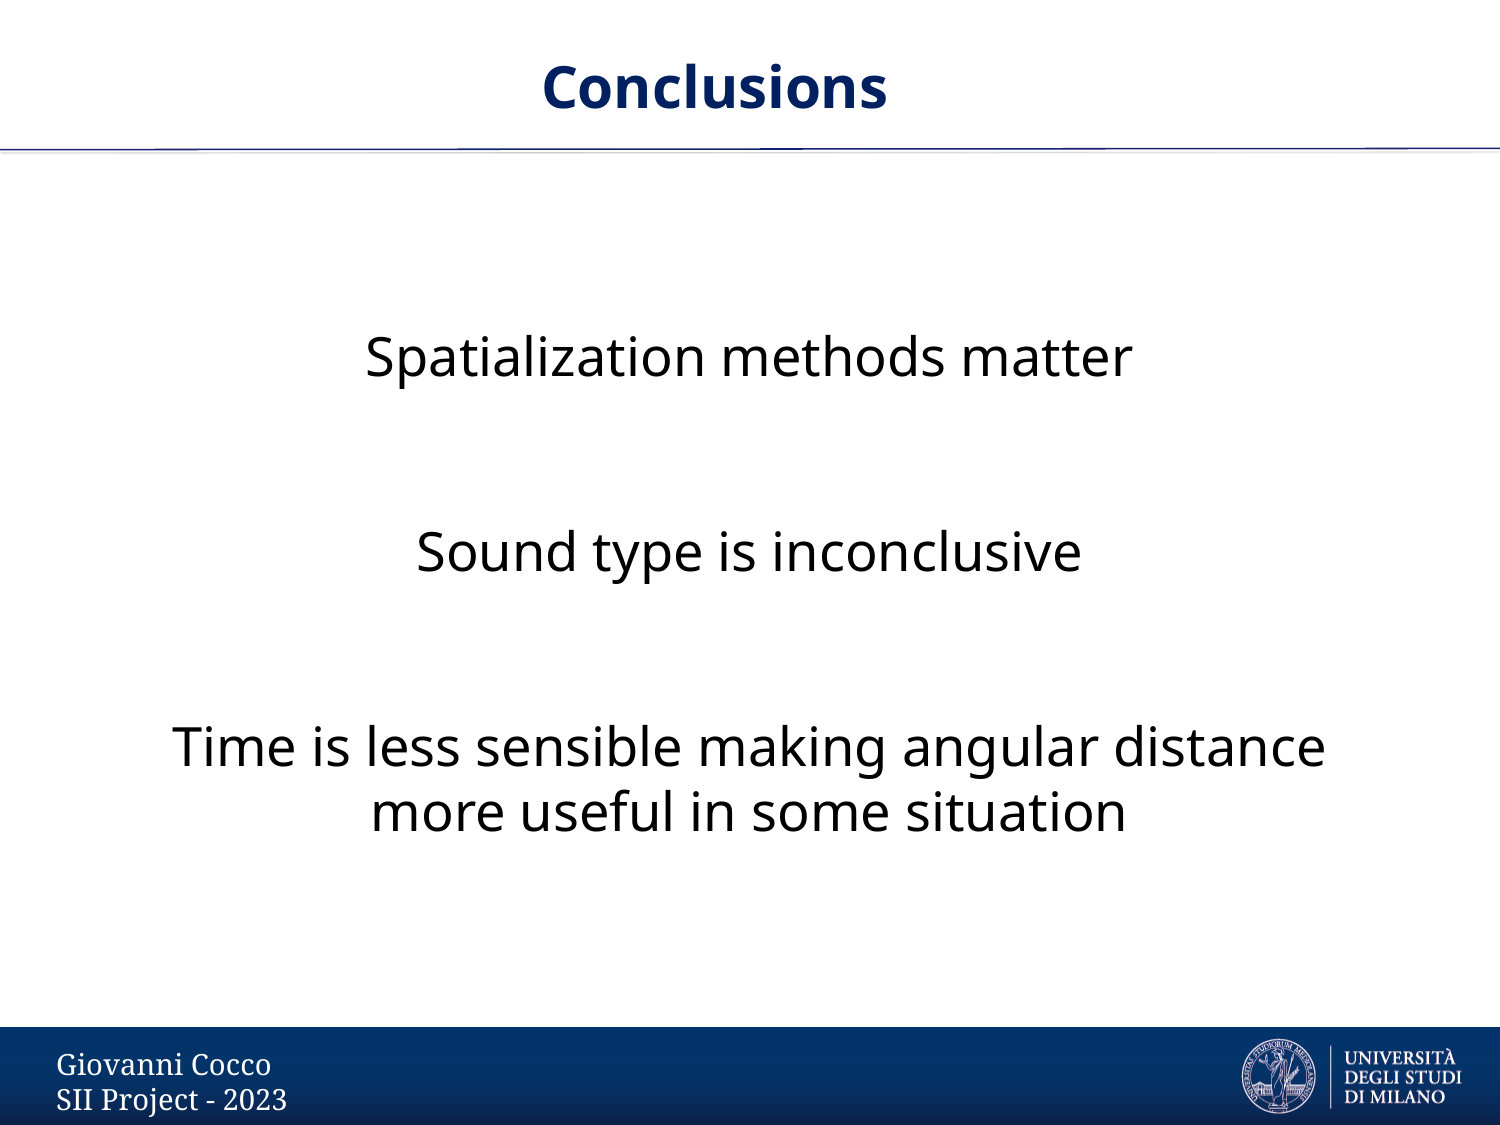

Conclusions
Spatialization methods matter
Sound type is inconclusive
Time is less sensible making angular distance
more useful in some situation